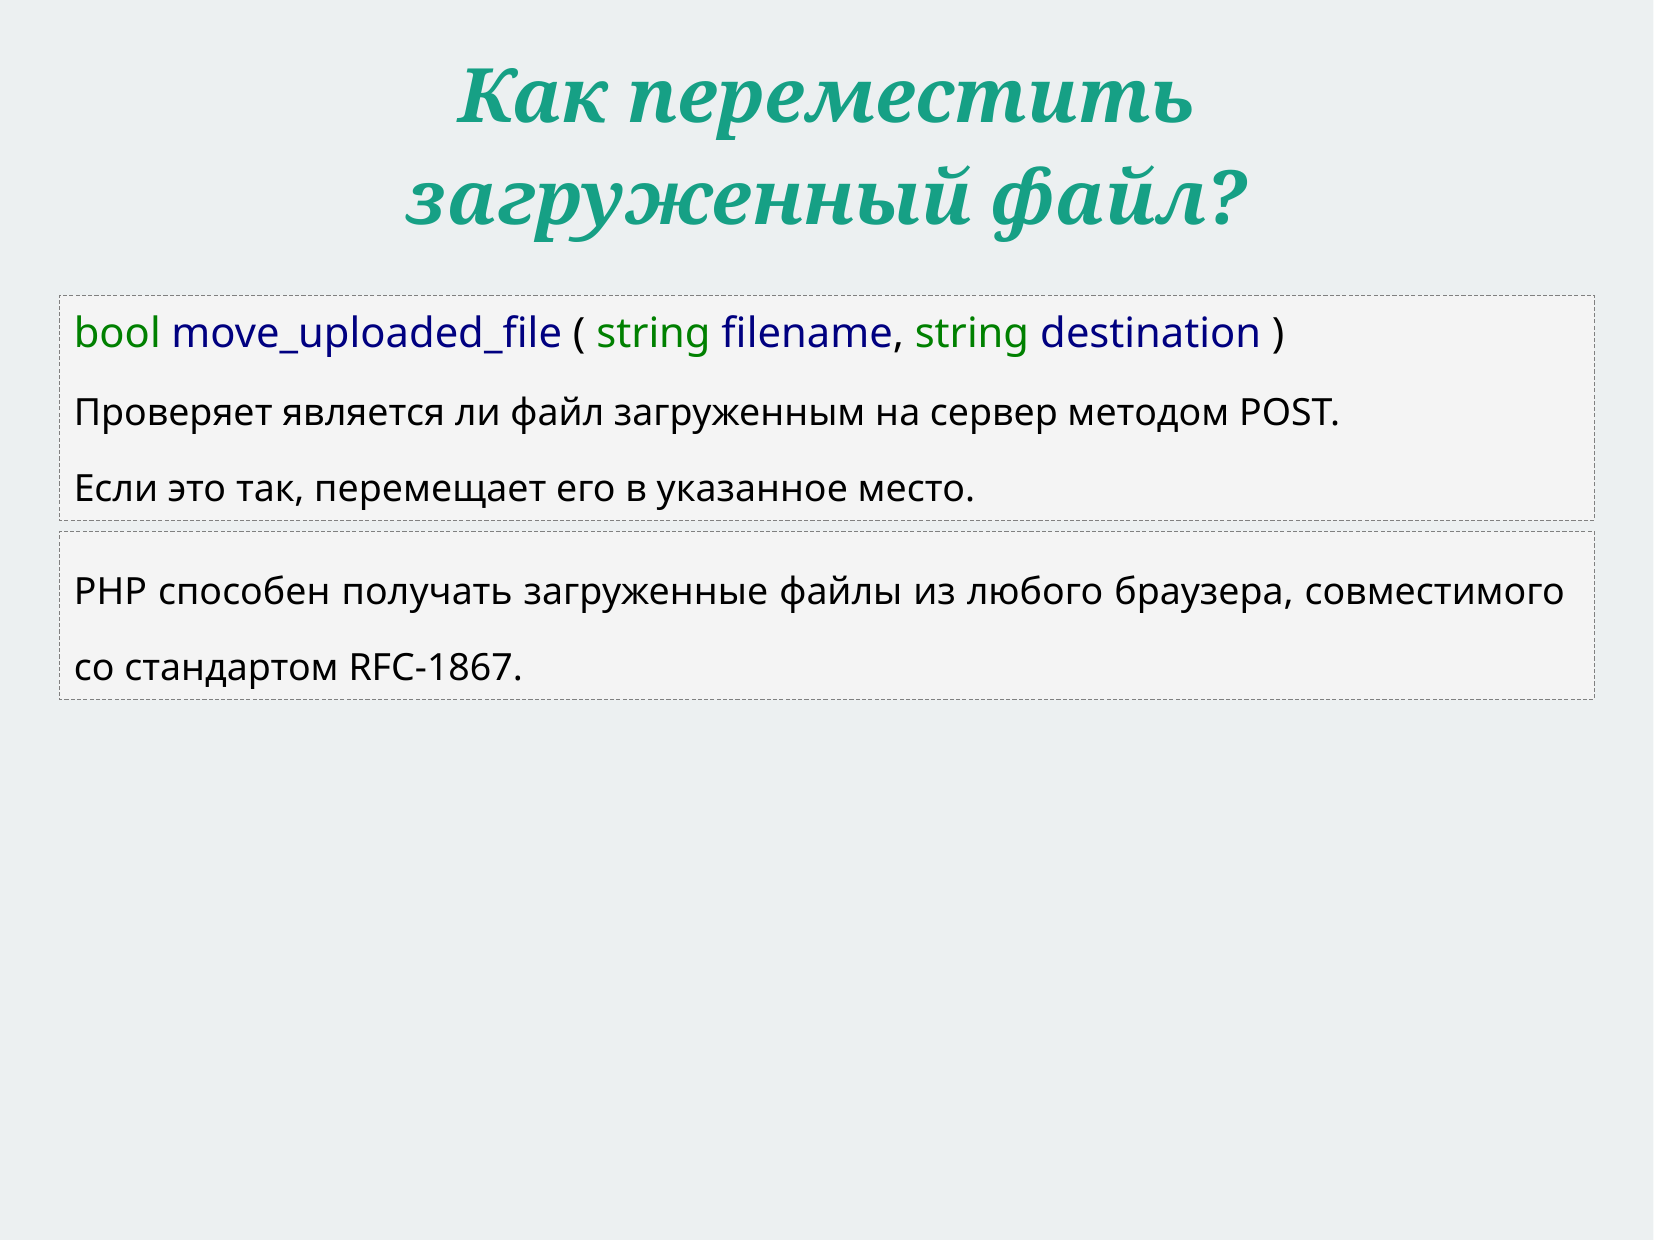

# Как переместить загруженный файл?
bool move_uploaded_file ( string filename, string destination )
Проверяет является ли файл загруженным на сервер методом POST.
Если это так, перемещает его в указанное место.
PHP способен получать загруженные файлы из любого браузера, совместимого со стандартом RFC-1867.